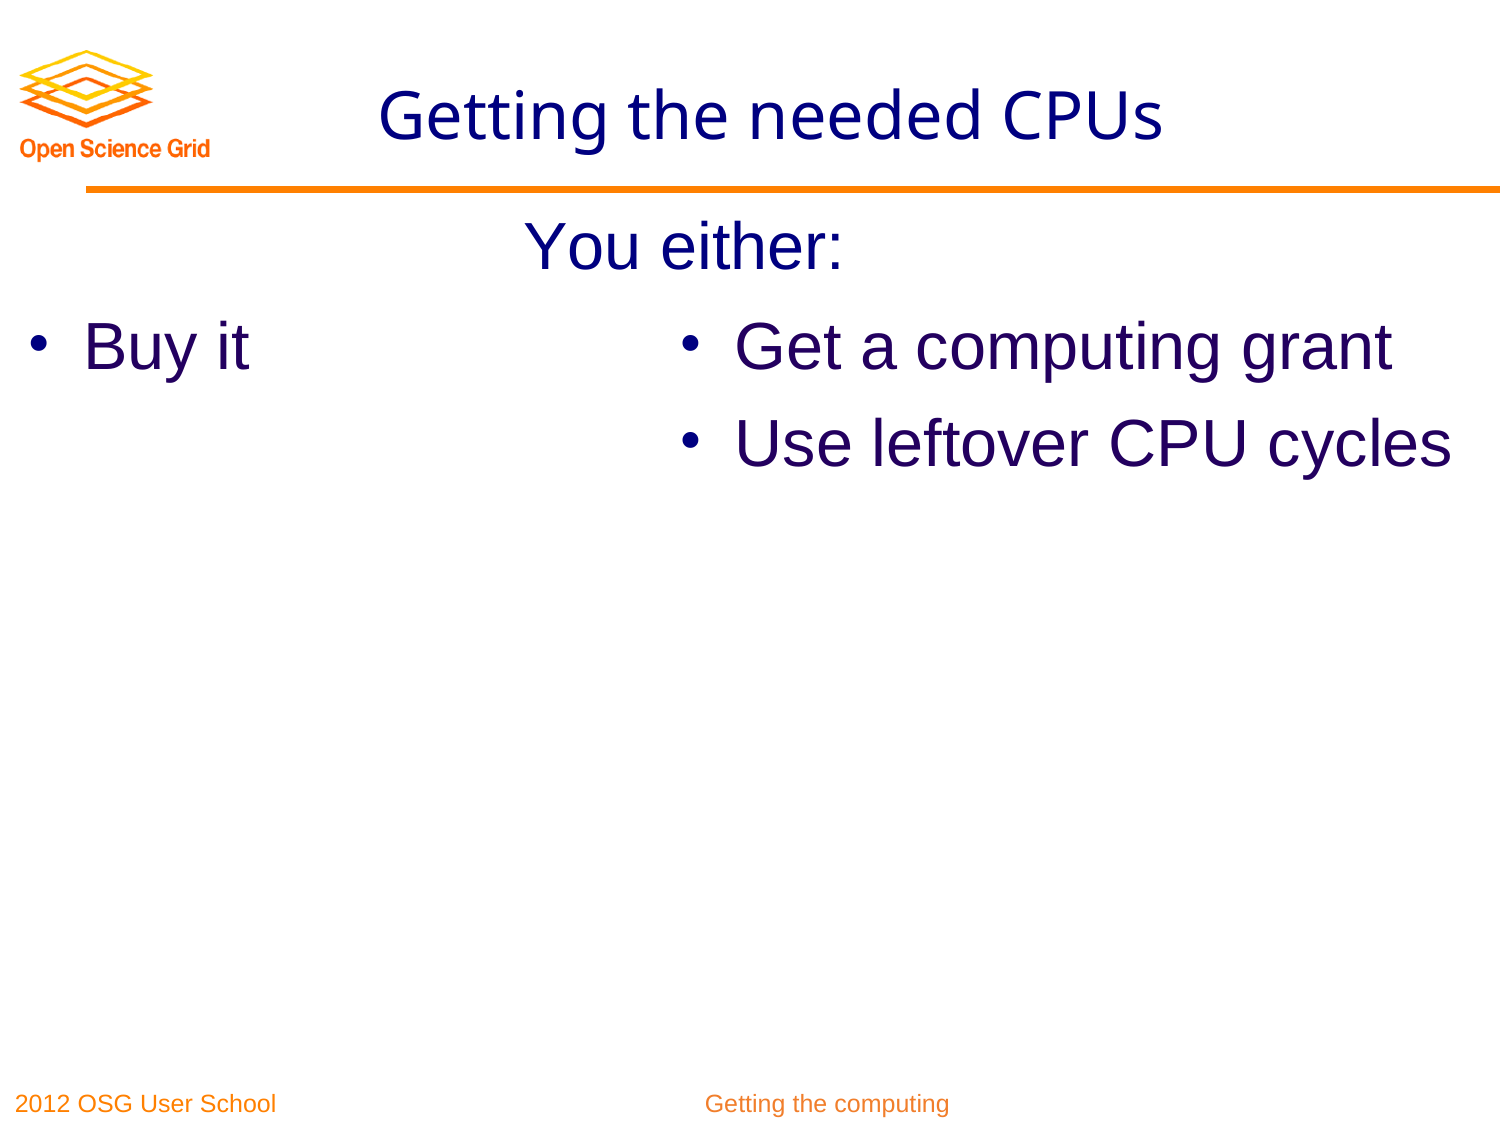

# Getting the needed CPUs
You either:
Buy it
Get a computing grant
Use leftover CPU cycles